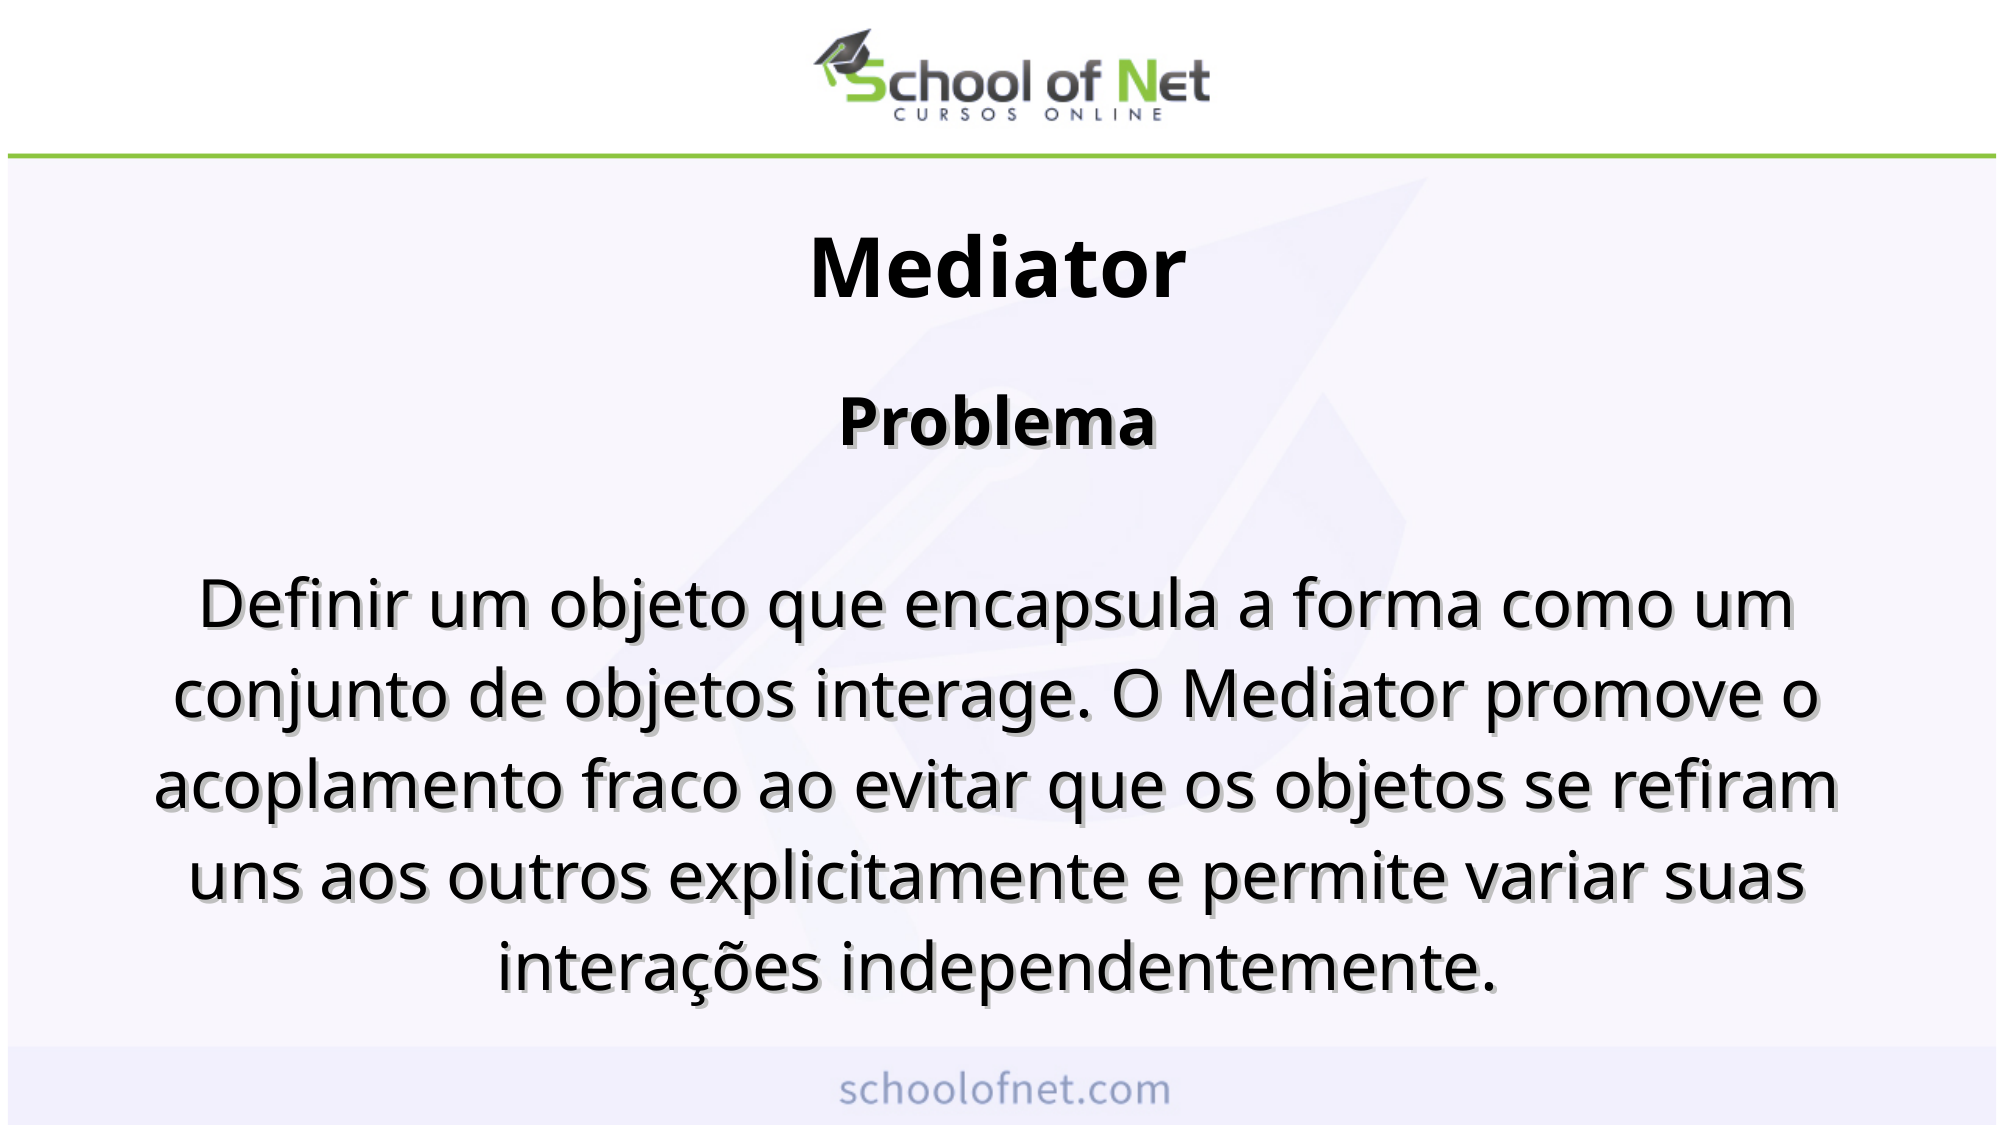

# Mediator
Problema
Definir um objeto que encapsula a forma como um conjunto de objetos interage. O Mediator promove o acoplamento fraco ao evitar que os objetos se refiram uns aos outros explicitamente e permite variar suas interações independentemente.